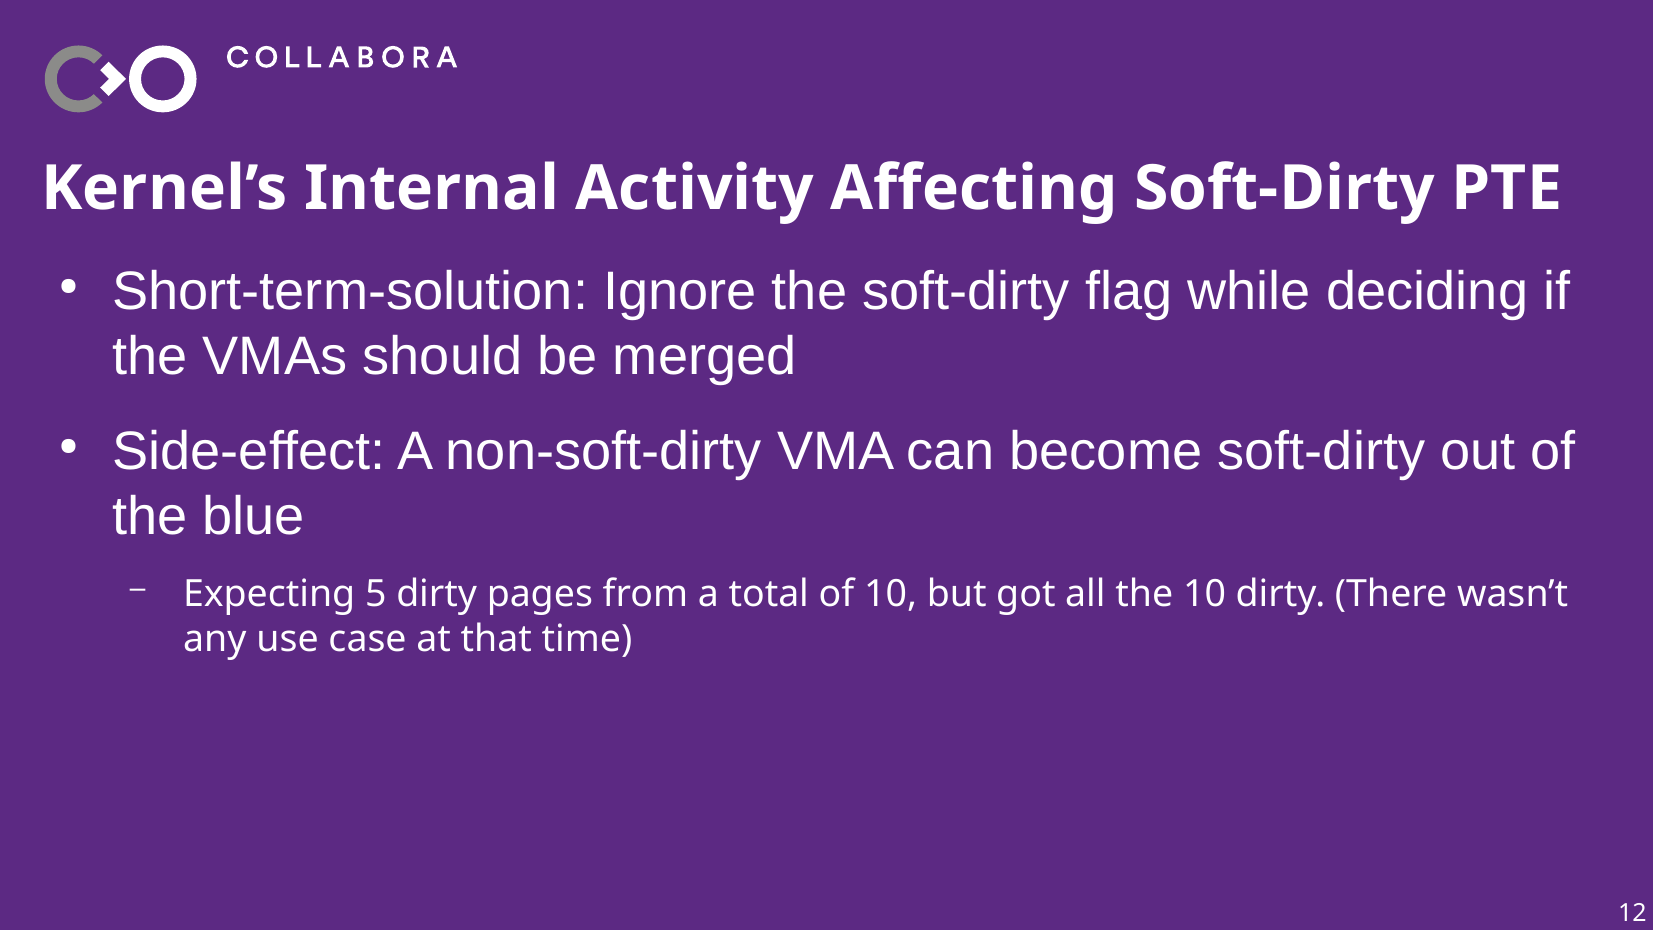

# Kernel’s Internal Activity Affecting Soft-Dirty PTE
Short-term-solution: Ignore the soft-dirty flag while deciding if the VMAs should be merged
Side-effect: A non-soft-dirty VMA can become soft-dirty out of the blue
Expecting 5 dirty pages from a total of 10, but got all the 10 dirty. (There wasn’t any use case at that time)